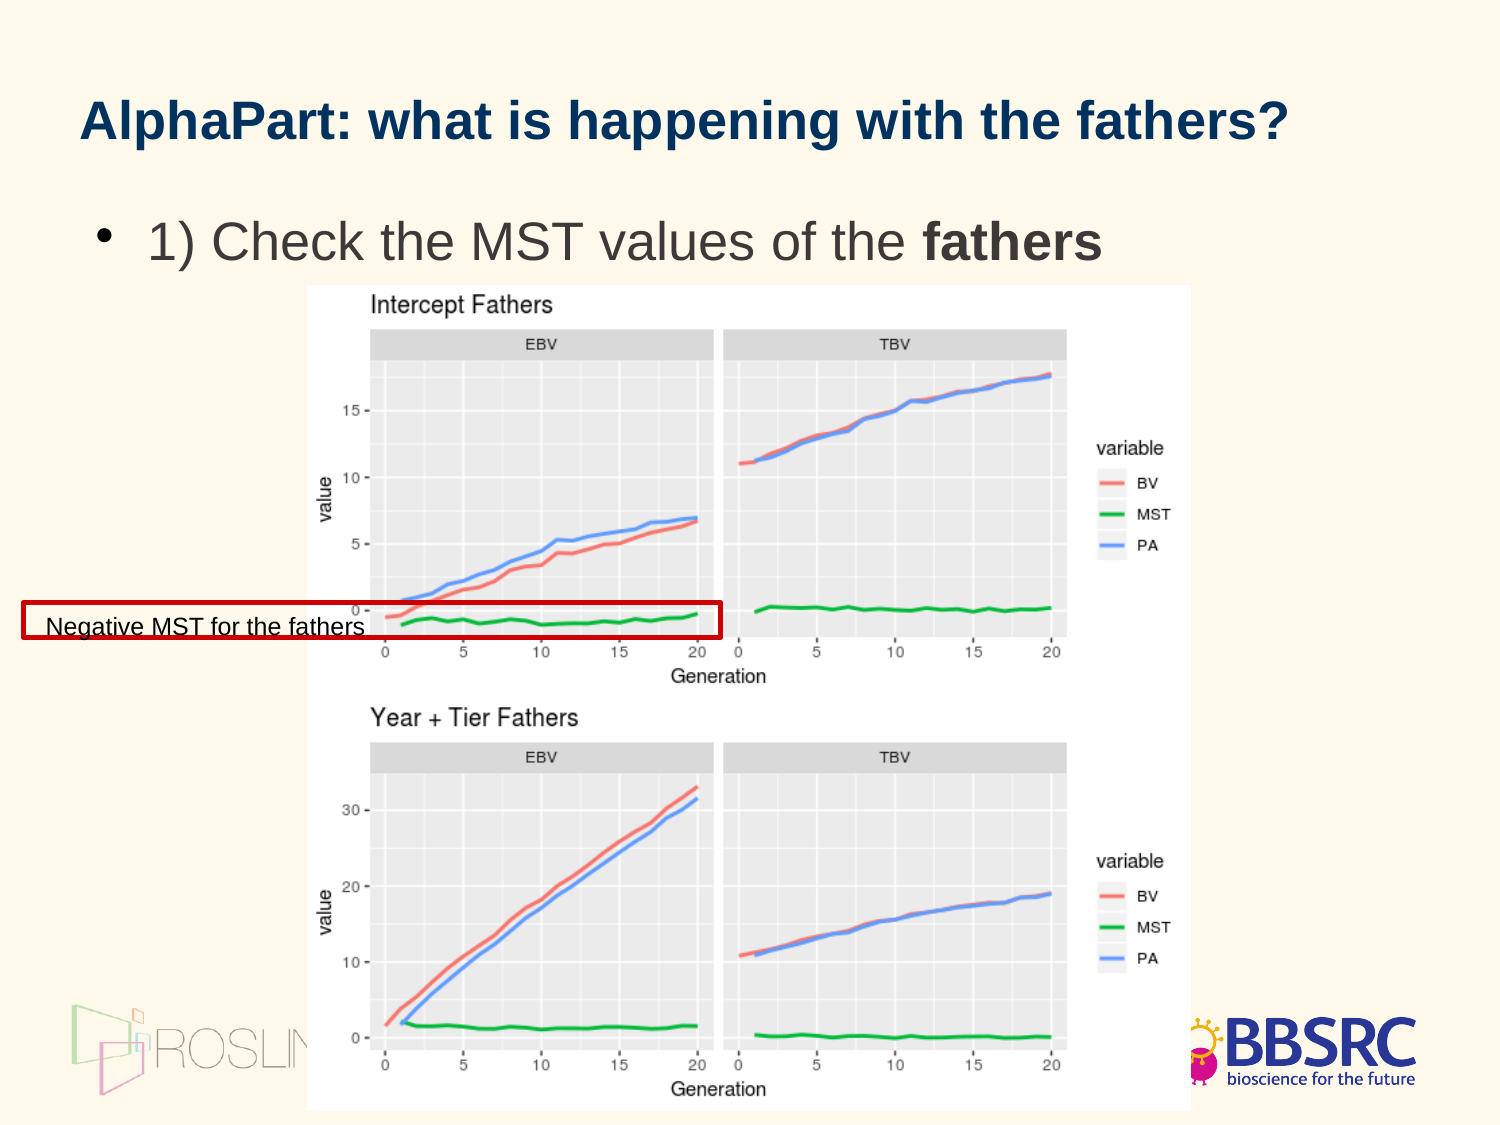

AlphaPart: what is happening with the fathers?
1) Check the MST values of the fathers
Negative MST for the fathers